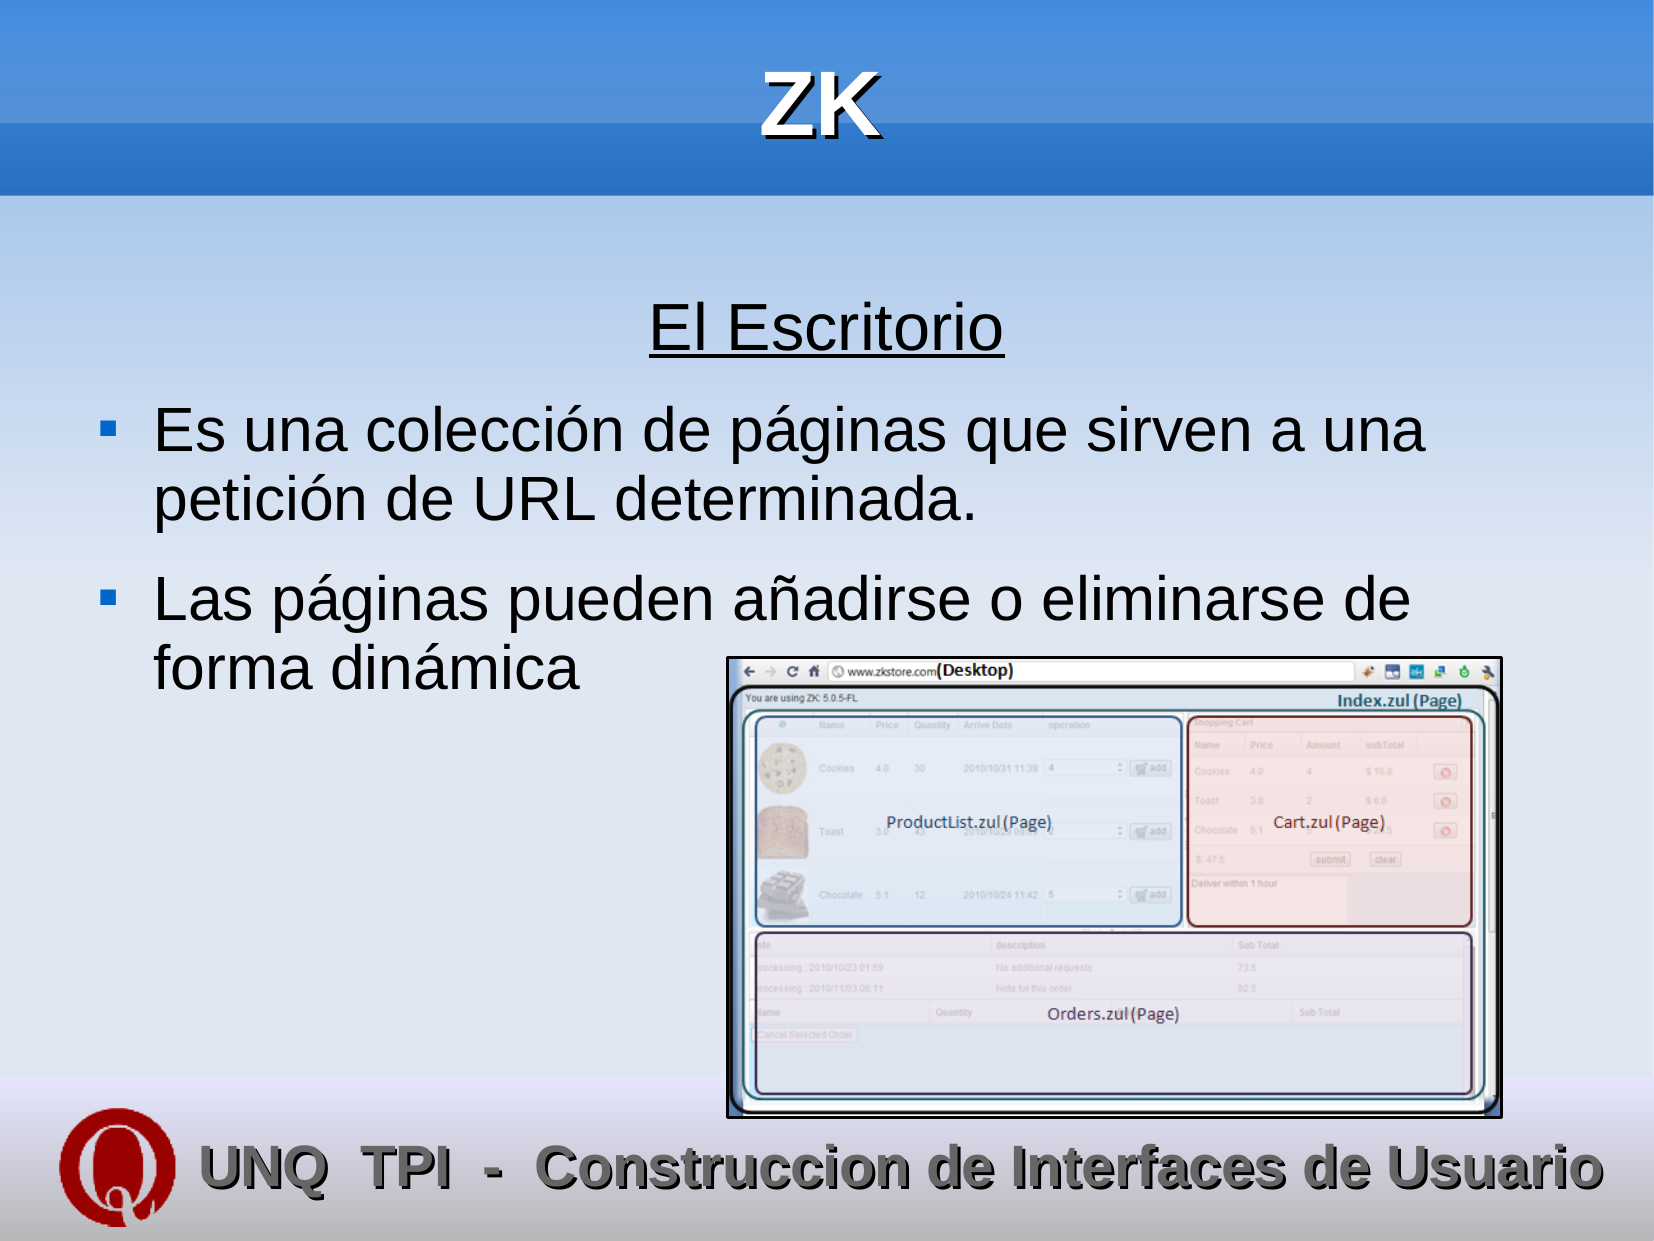

# ZK
ZK
El Escritorio
Es una colección de páginas que sirven a una petición de URL determinada.
Las páginas pueden añadirse o eliminarse de forma dinámica
UNQ TPI - Construccion de Interfaces de Usuario